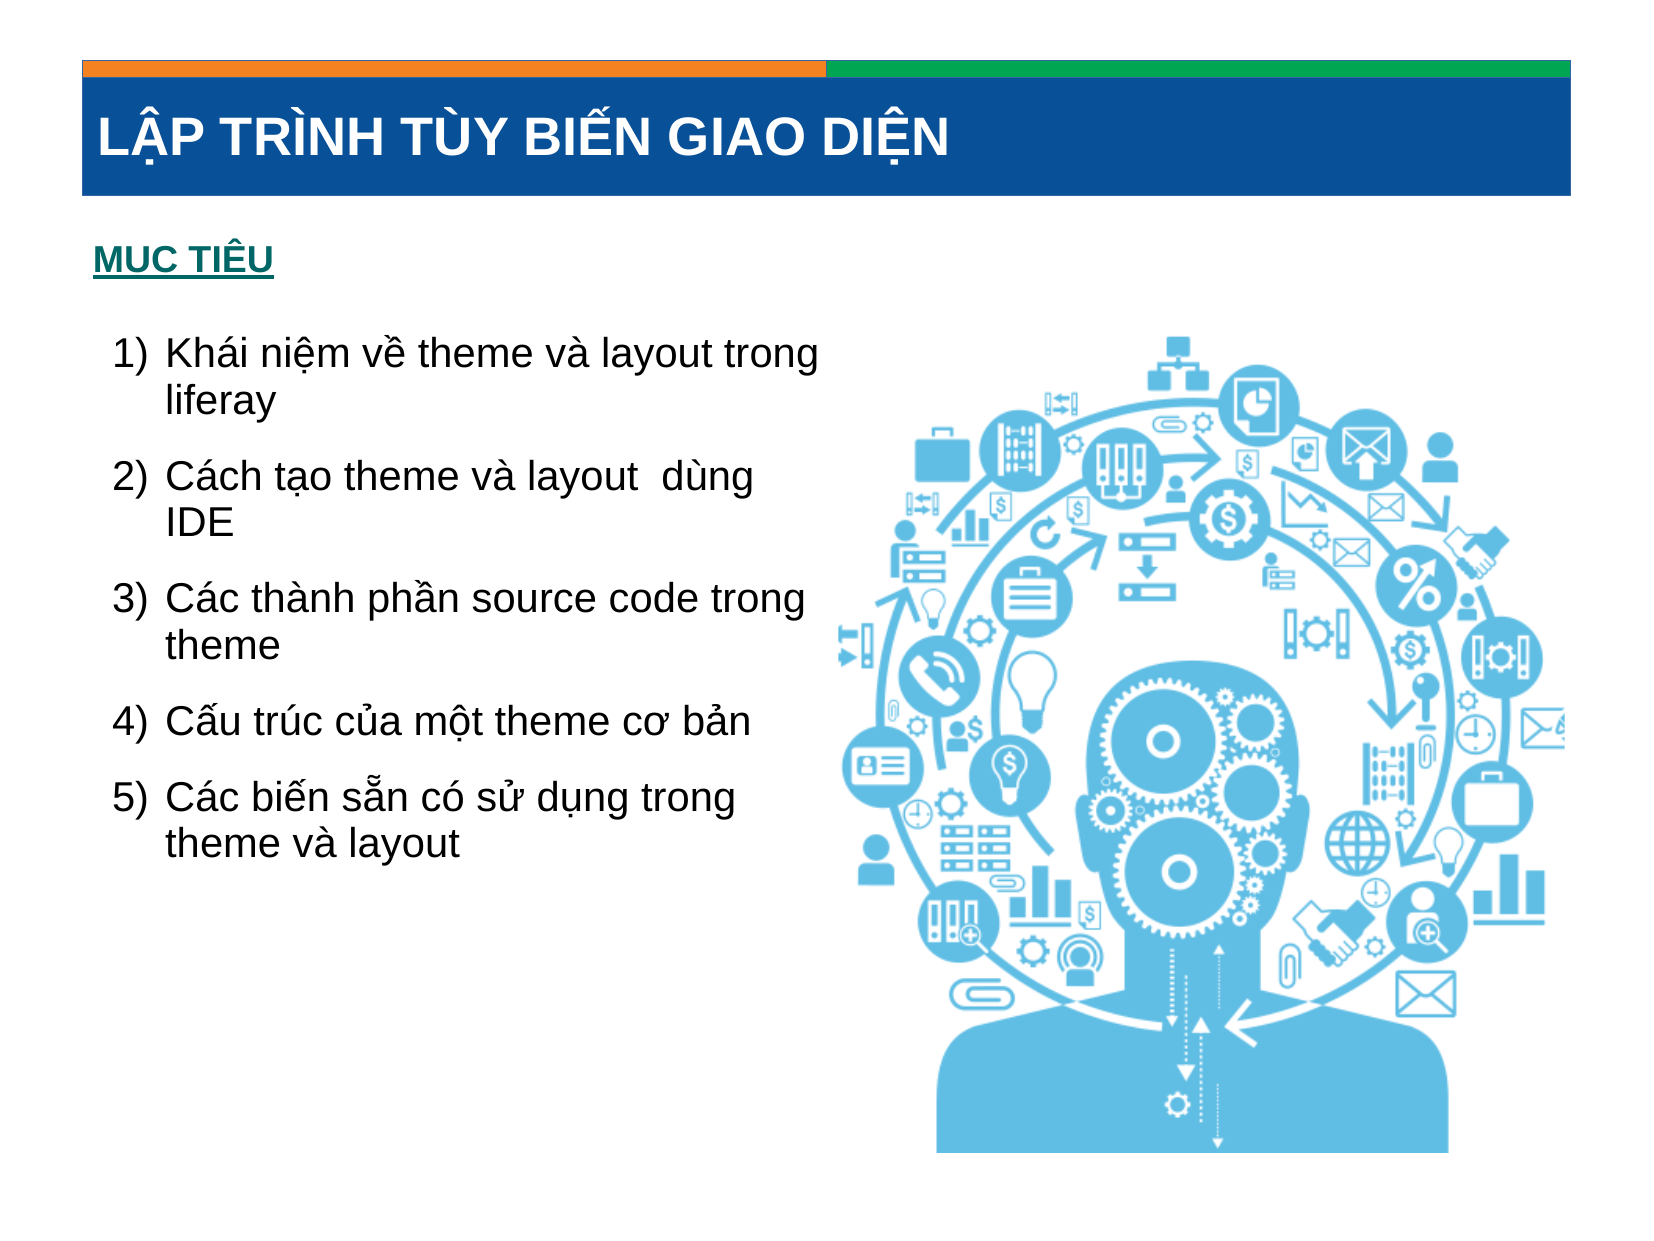

LẬP TRÌNH TÙY BIẾN GIAO DIỆN
MỤC TIÊU
Khái niệm về theme và layout trong liferay
Cách tạo theme và layout dùng IDE
Các thành phần source code trong theme
Cấu trúc của một theme cơ bản
Các biến sẵn có sử dụng trong theme và layout
#